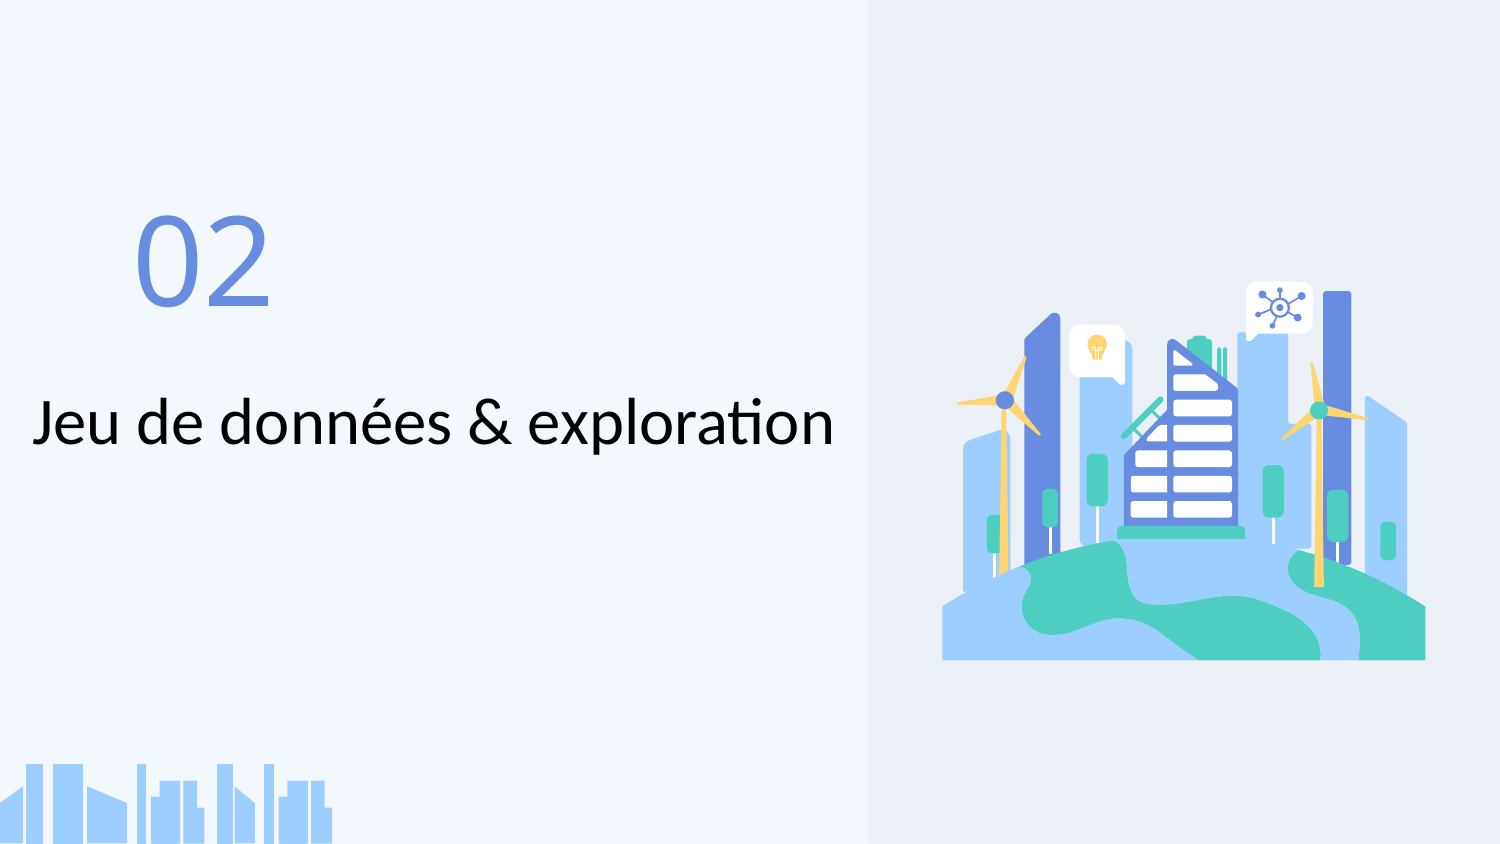

02
# Jeu de données & exploration